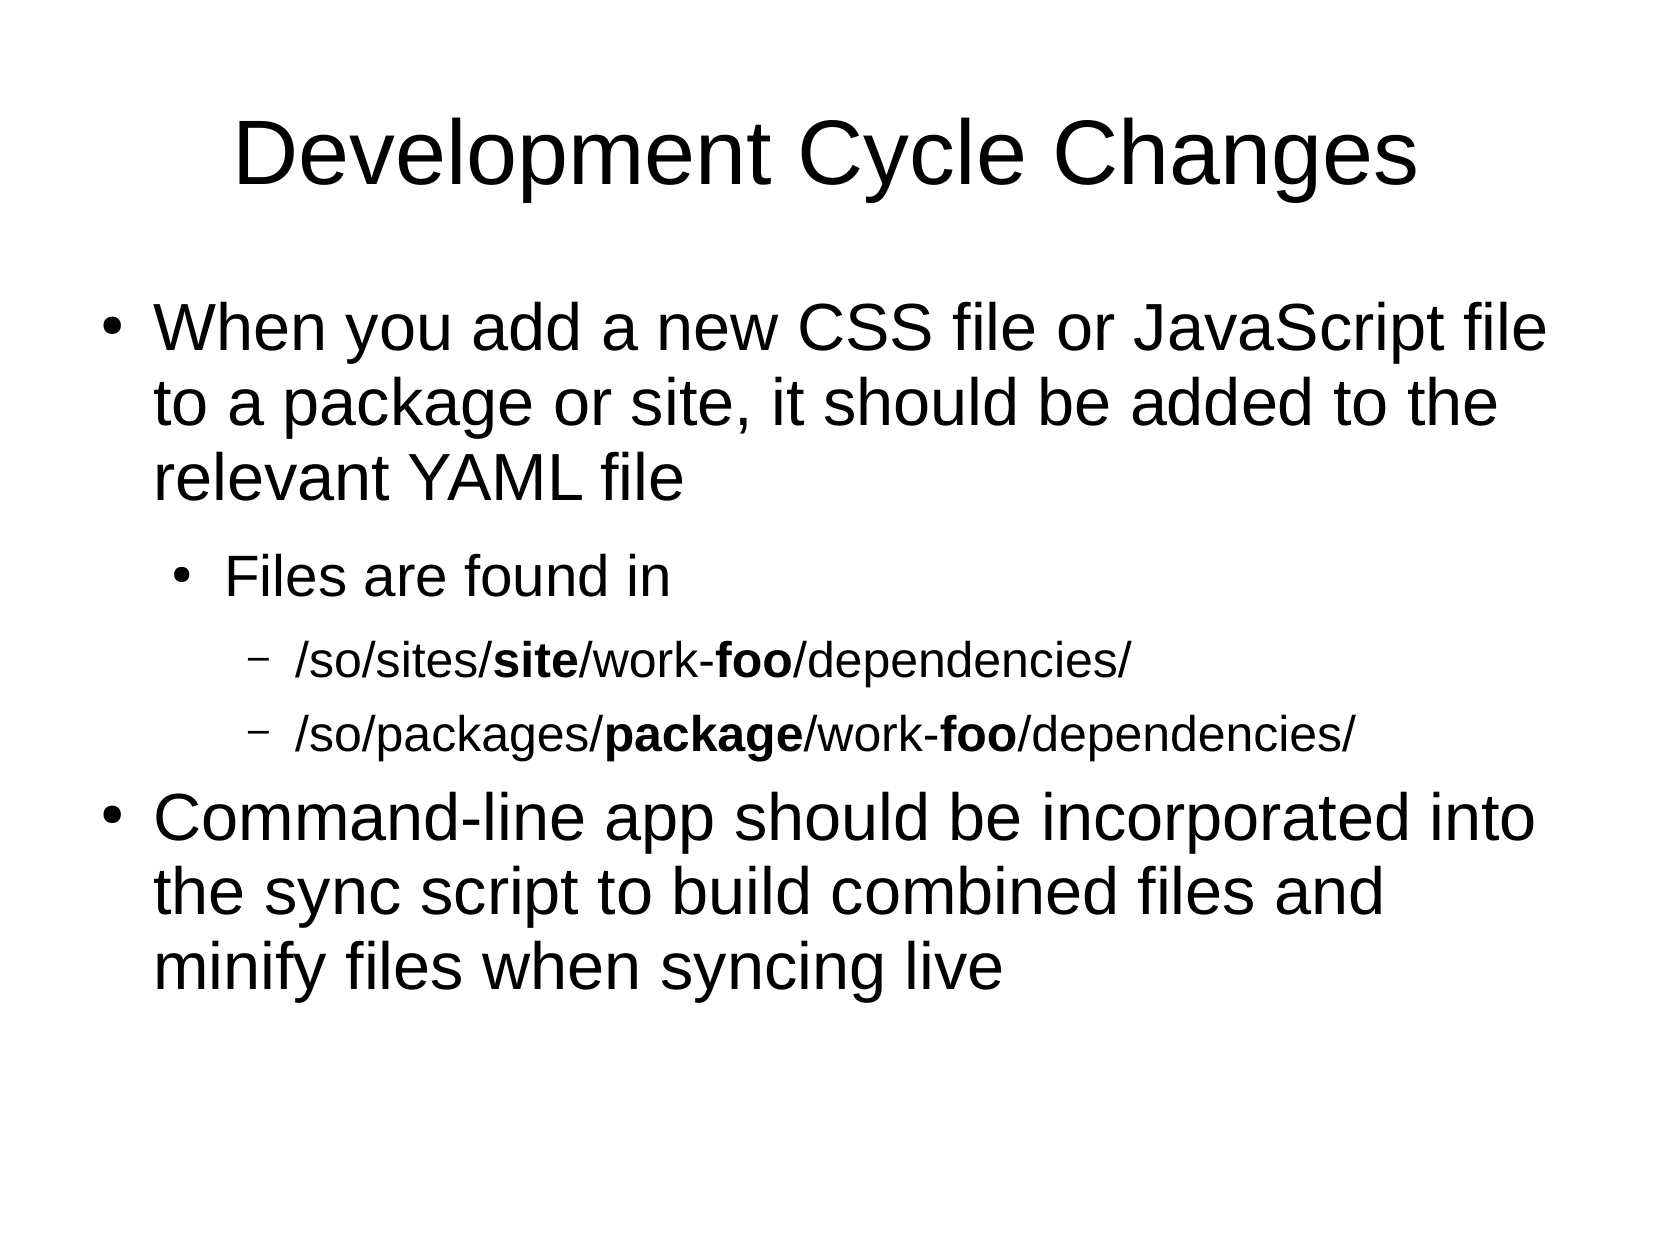

# Development Cycle Changes
When you add a new CSS file or JavaScript file to a package or site, it should be added to the relevant YAML file
Files are found in
/so/sites/site/work-foo/dependencies/
/so/packages/package/work-foo/dependencies/
Command-line app should be incorporated into the sync script to build combined files and minify files when syncing live